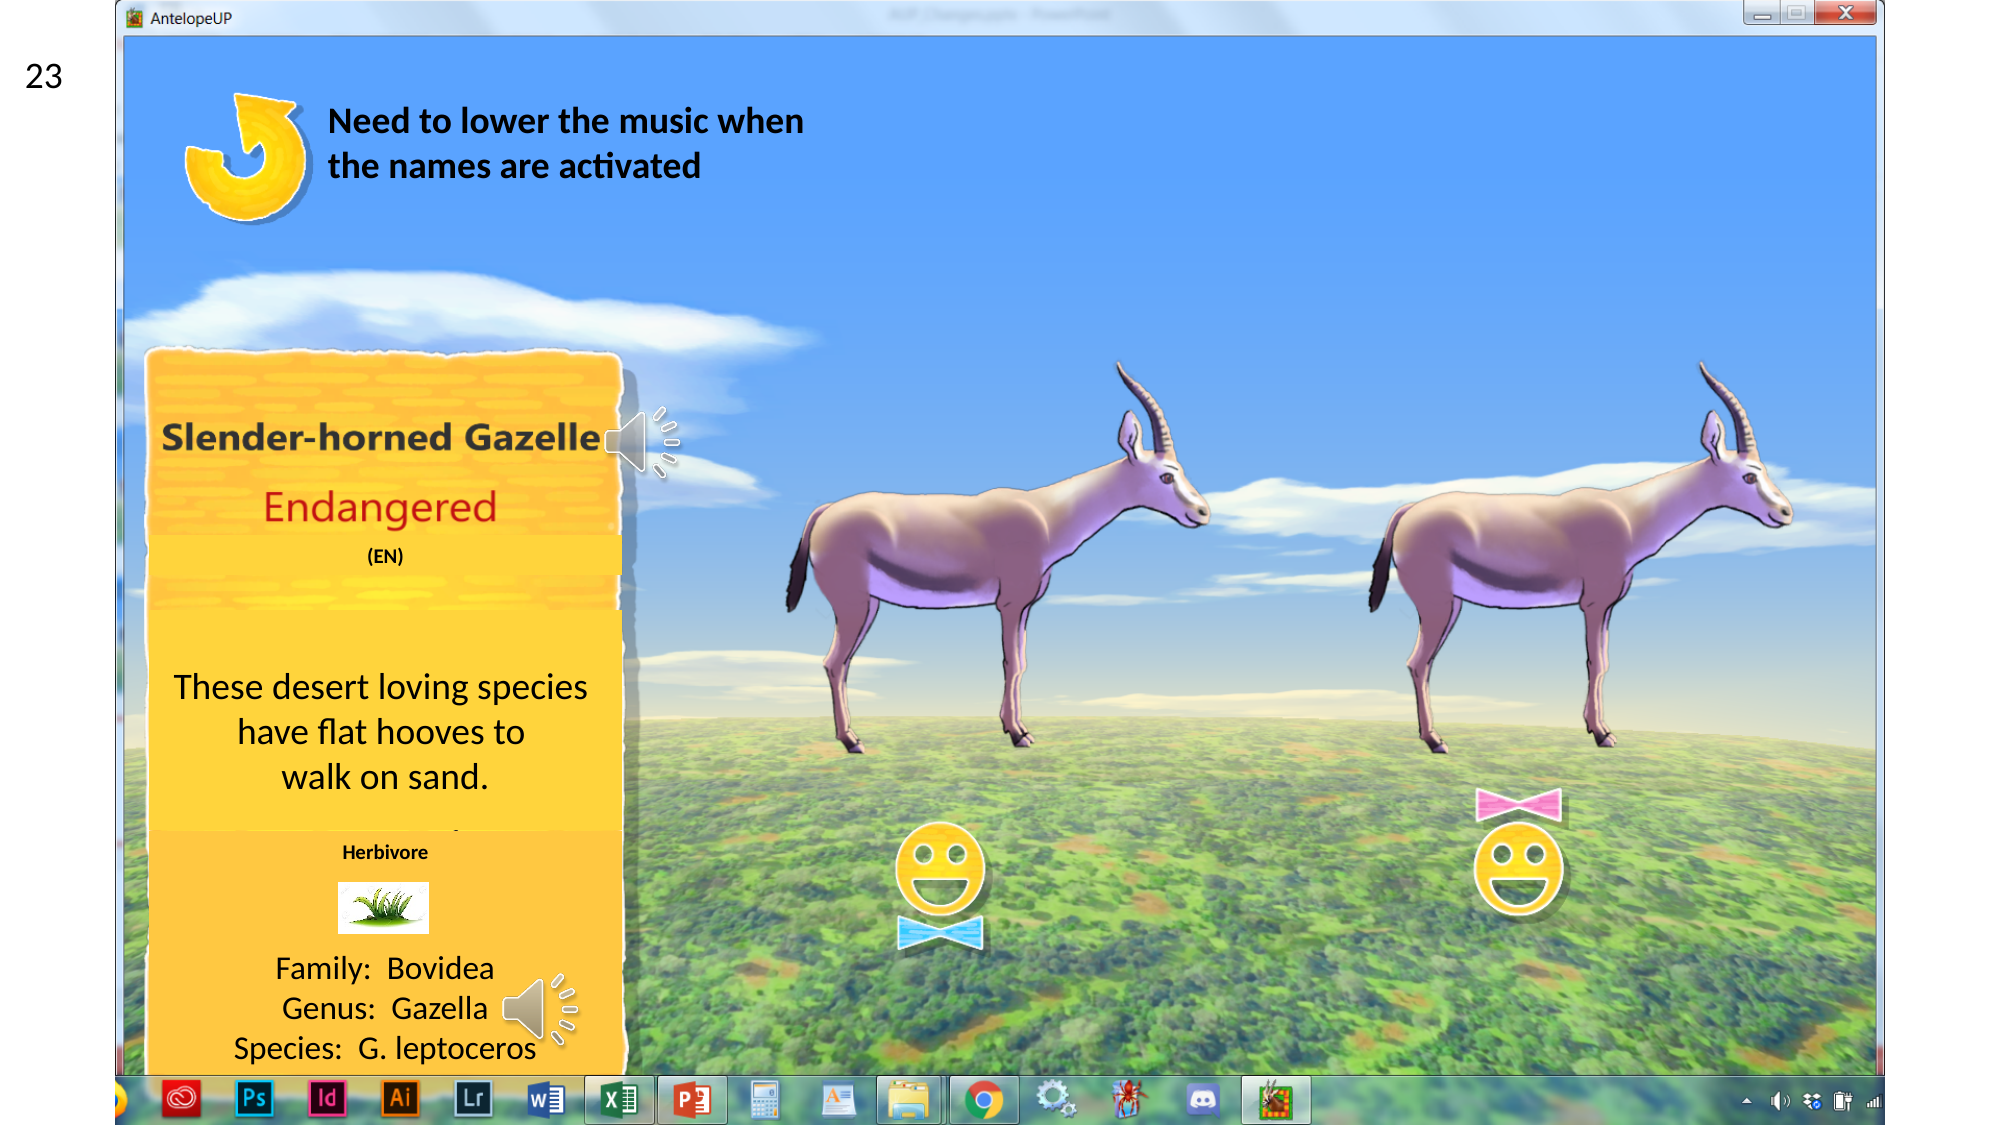

23
Need to lower the music when the names are activated
(EN)
These desert loving species
have flat hooves to
walk on sand.
Herbivore
Family: Bovidea
Genus: Gazella
Species: G. leptoceros